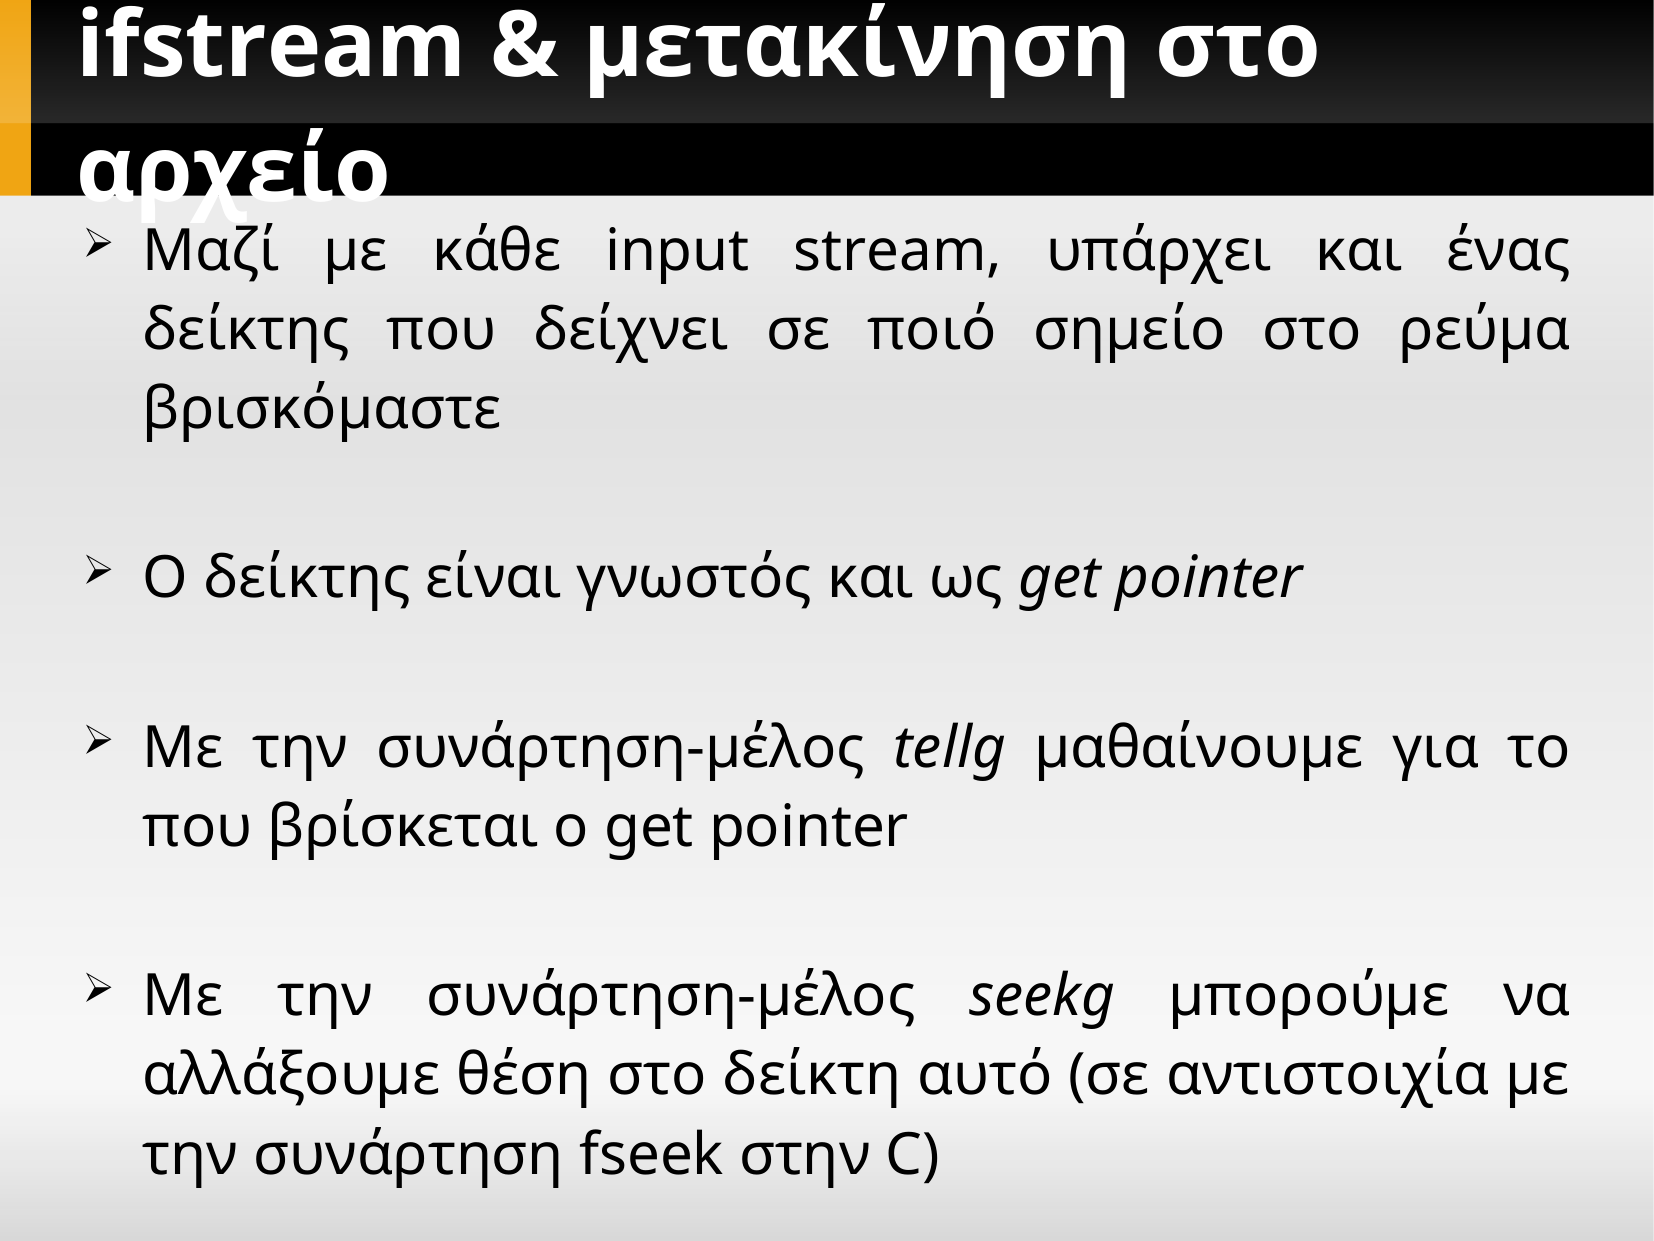

# ifstream & μετακίνηση στο αρχείο
Μαζί με κάθε input stream, υπάρχει και ένας δείκτης που δείχνει σε ποιό σημείο στο ρεύμα βρισκόμαστε
Ο δείκτης είναι γνωστός και ως get pointer
Με την συνάρτηση-μέλος tellg μαθαίνουμε για το που βρίσκεται ο get pointer
Με την συνάρτηση-μέλος seekg μπορούμε να αλλάξουμε θέση στο δείκτη αυτό (σε αντιστοιχία με την συνάρτηση fseek στην C)